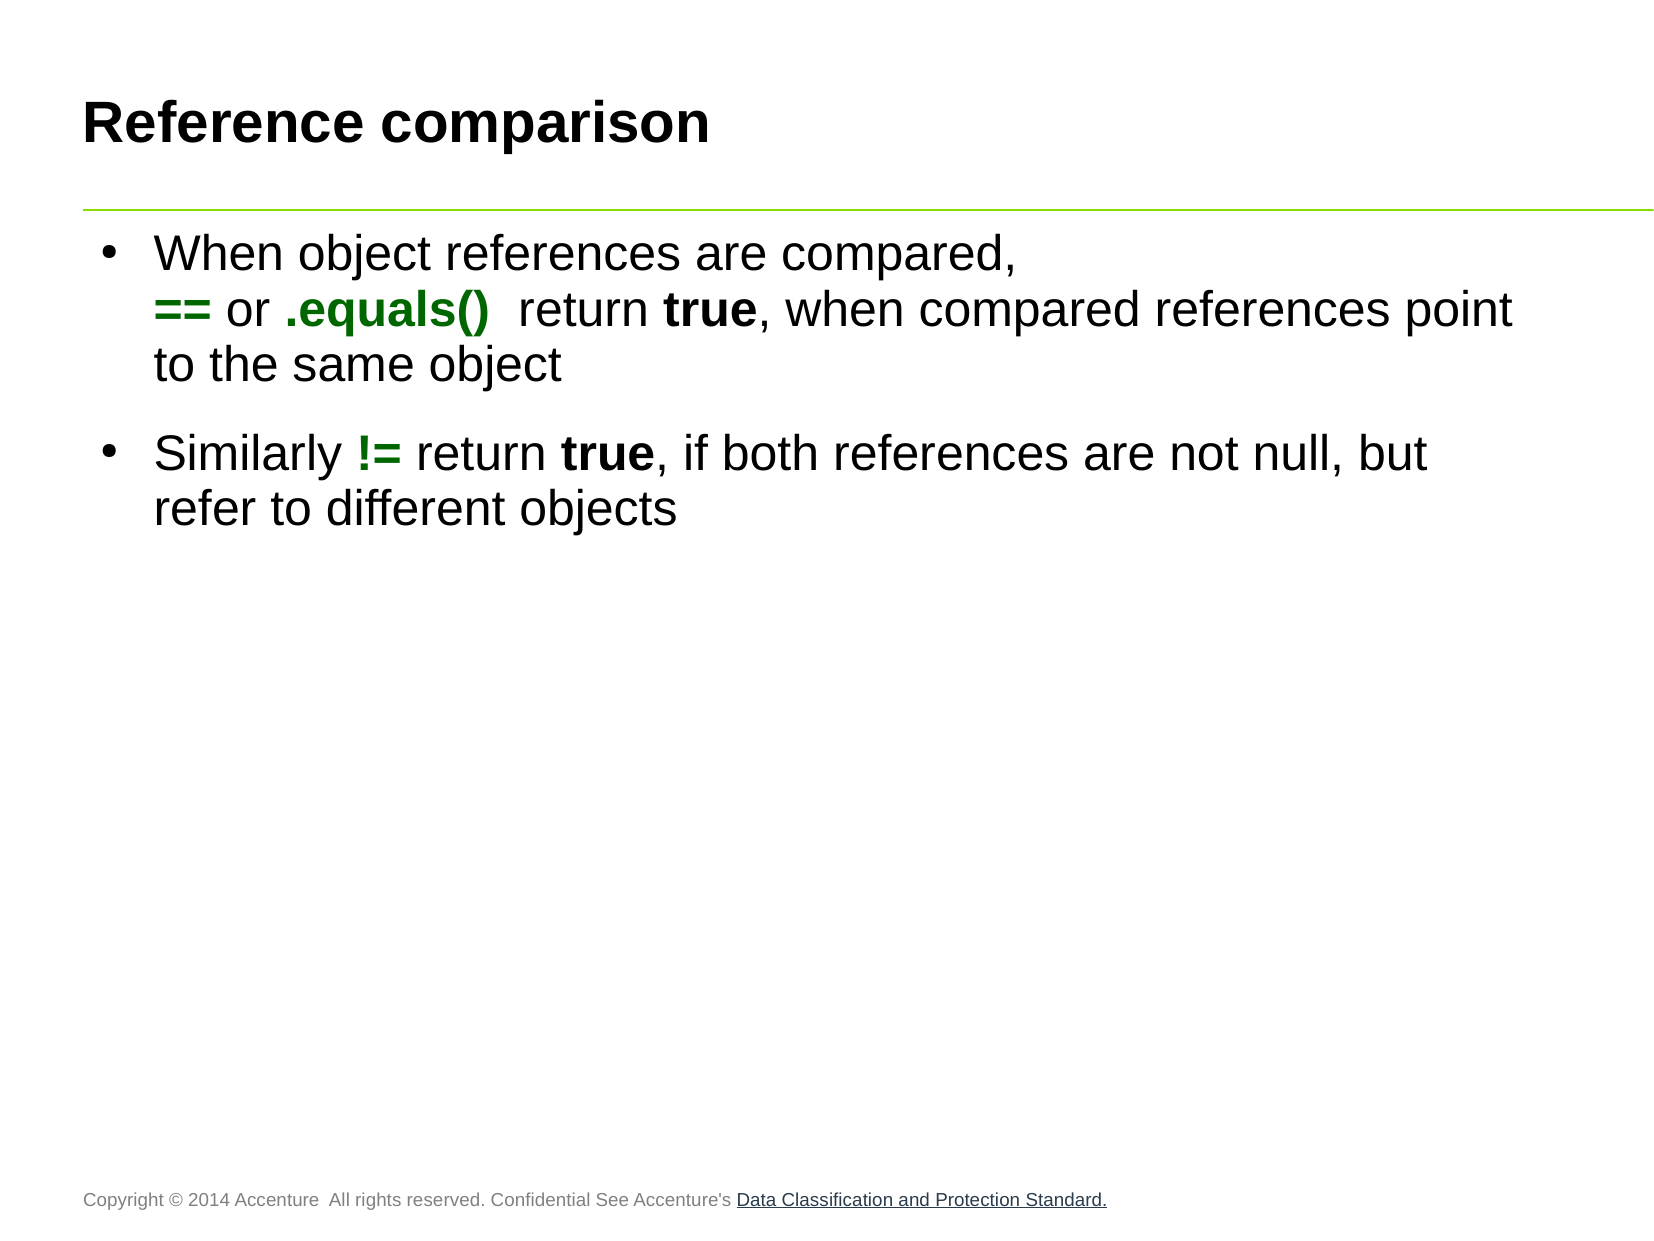

# Reference comparison
When object references are compared,
== or .equals() return true, when compared references point to the same object
Similarly != return true, if both references are not null, but refer to different objects